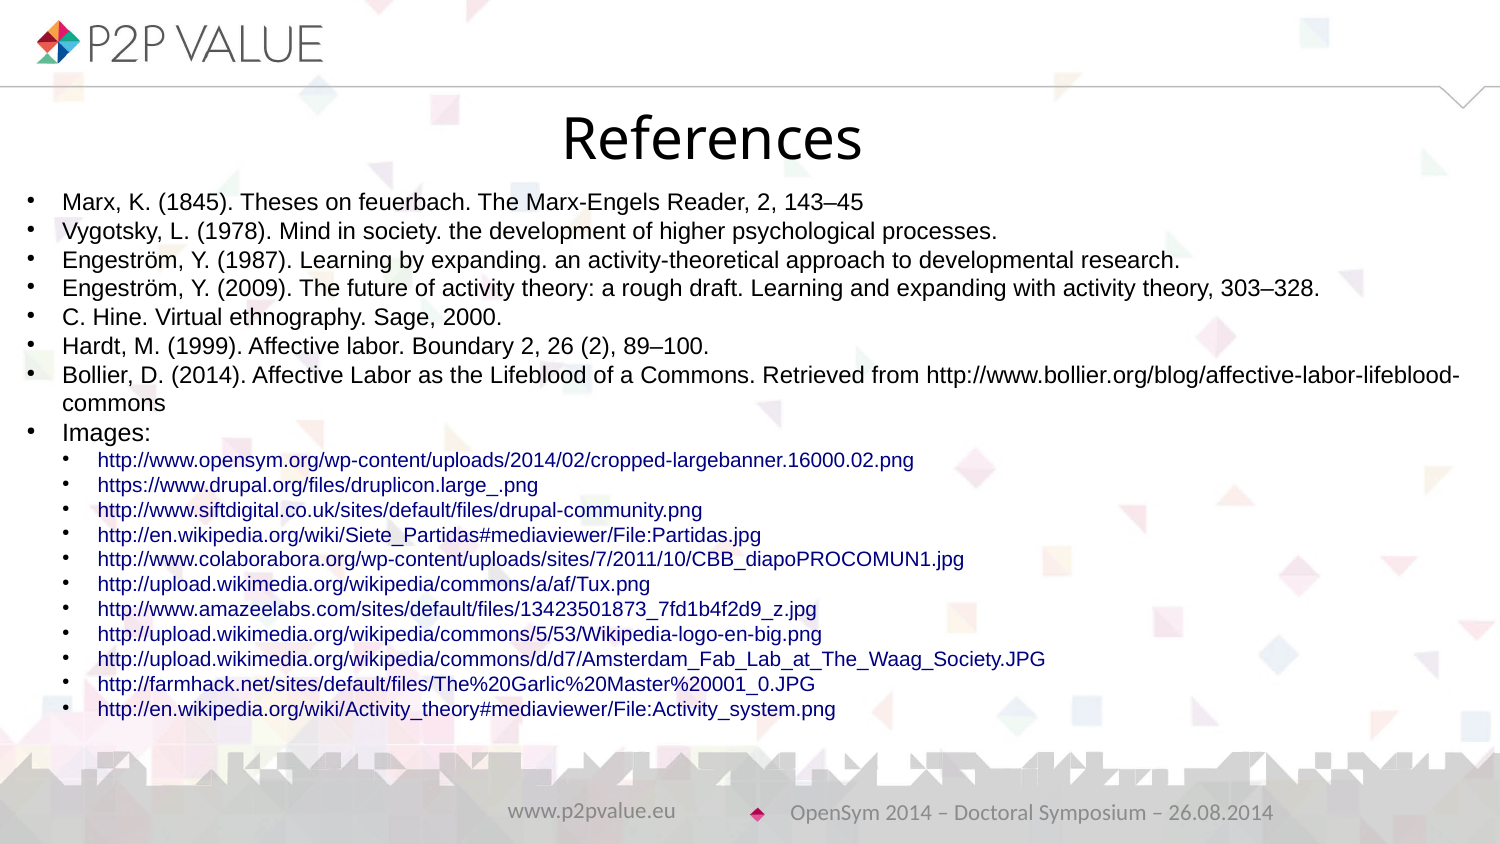

# References
Marx, K. (1845). Theses on feuerbach. The Marx-Engels Reader, 2, 143–45
Vygotsky, L. (1978). Mind in society. the development of higher psychological processes.
Engeström, Y. (1987). Learning by expanding. an activity-theoretical approach to developmental research.
Engeström, Y. (2009). The future of activity theory: a rough draft. Learning and expanding with activity theory, 303–328.
C. Hine. Virtual ethnography. Sage, 2000.
Hardt, M. (1999). Affective labor. Boundary 2, 26 (2), 89–100.
Bollier, D. (2014). Affective Labor as the Lifeblood of a Commons. Retrieved from http://www.bollier.org/blog/affective-labor-lifeblood-commons
Images:
http://www.opensym.org/wp-content/uploads/2014/02/cropped-largebanner.16000.02.png
https://www.drupal.org/files/druplicon.large_.png
http://www.siftdigital.co.uk/sites/default/files/drupal-community.png
http://en.wikipedia.org/wiki/Siete_Partidas#mediaviewer/File:Partidas.jpg
http://www.colaborabora.org/wp-content/uploads/sites/7/2011/10/CBB_diapoPROCOMUN1.jpg
http://upload.wikimedia.org/wikipedia/commons/a/af/Tux.png
http://www.amazeelabs.com/sites/default/files/13423501873_7fd1b4f2d9_z.jpg
http://upload.wikimedia.org/wikipedia/commons/5/53/Wikipedia-logo-en-big.png
http://upload.wikimedia.org/wikipedia/commons/d/d7/Amsterdam_Fab_Lab_at_The_Waag_Society.JPG
http://farmhack.net/sites/default/files/The%20Garlic%20Master%20001_0.JPG
http://en.wikipedia.org/wiki/Activity_theory#mediaviewer/File:Activity_system.png
OpenSym 2014 – Doctoral Symposium – 26.08.2014
www.p2pvalue.eu